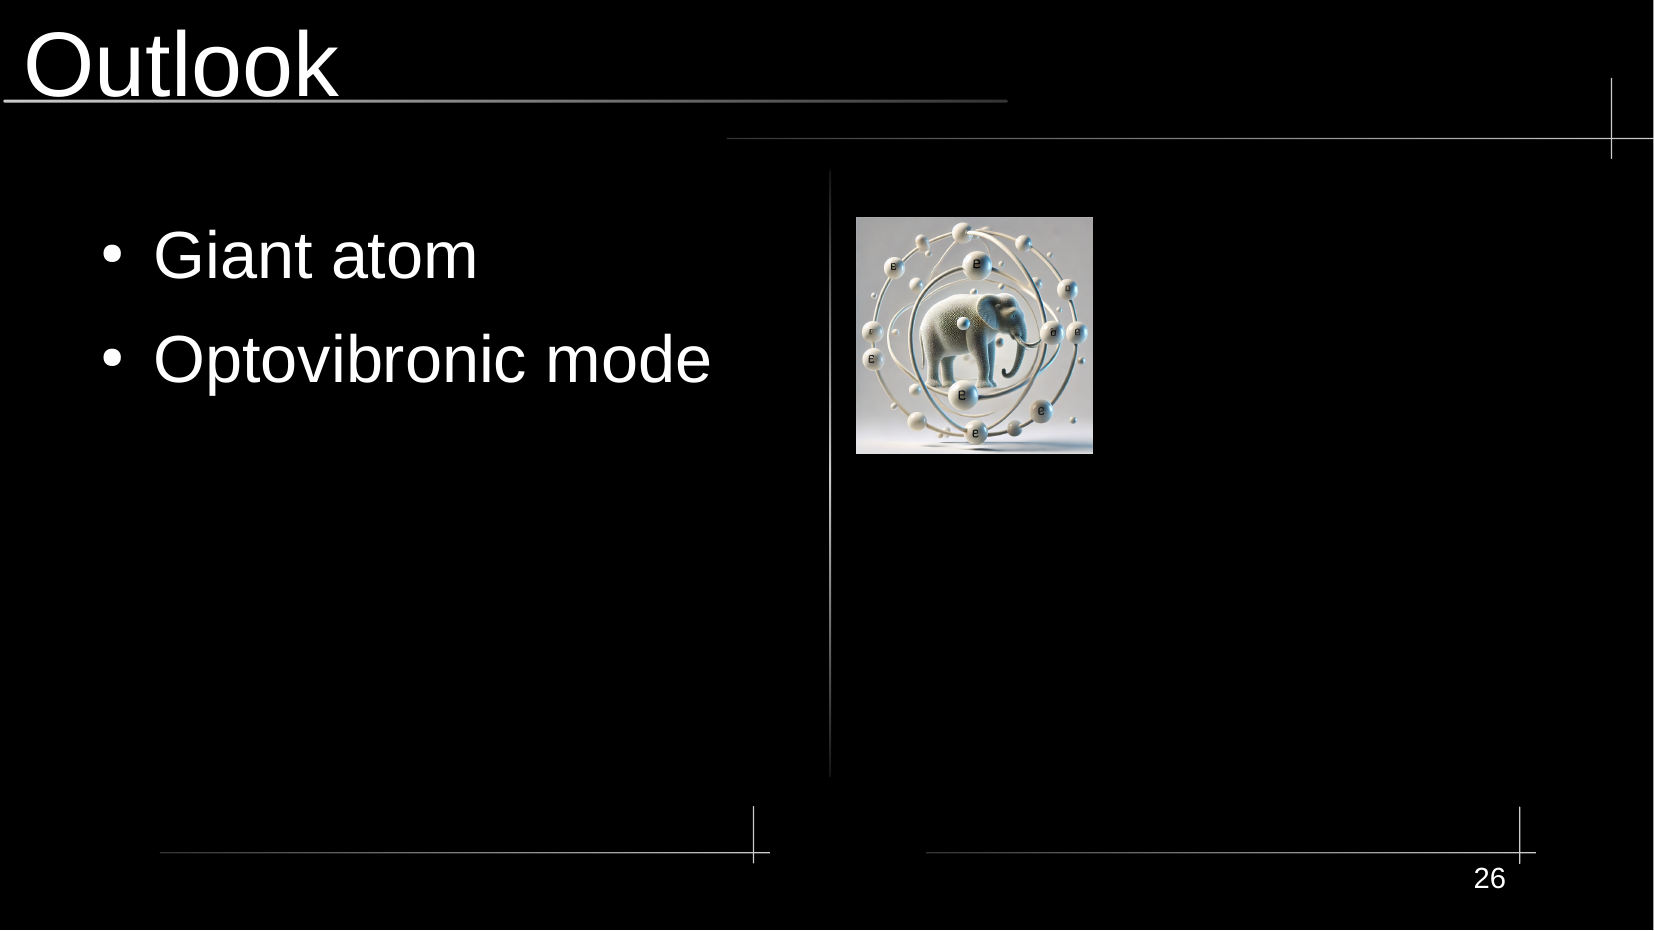

# Outlook
Giant atom
Optovibronic mode
26